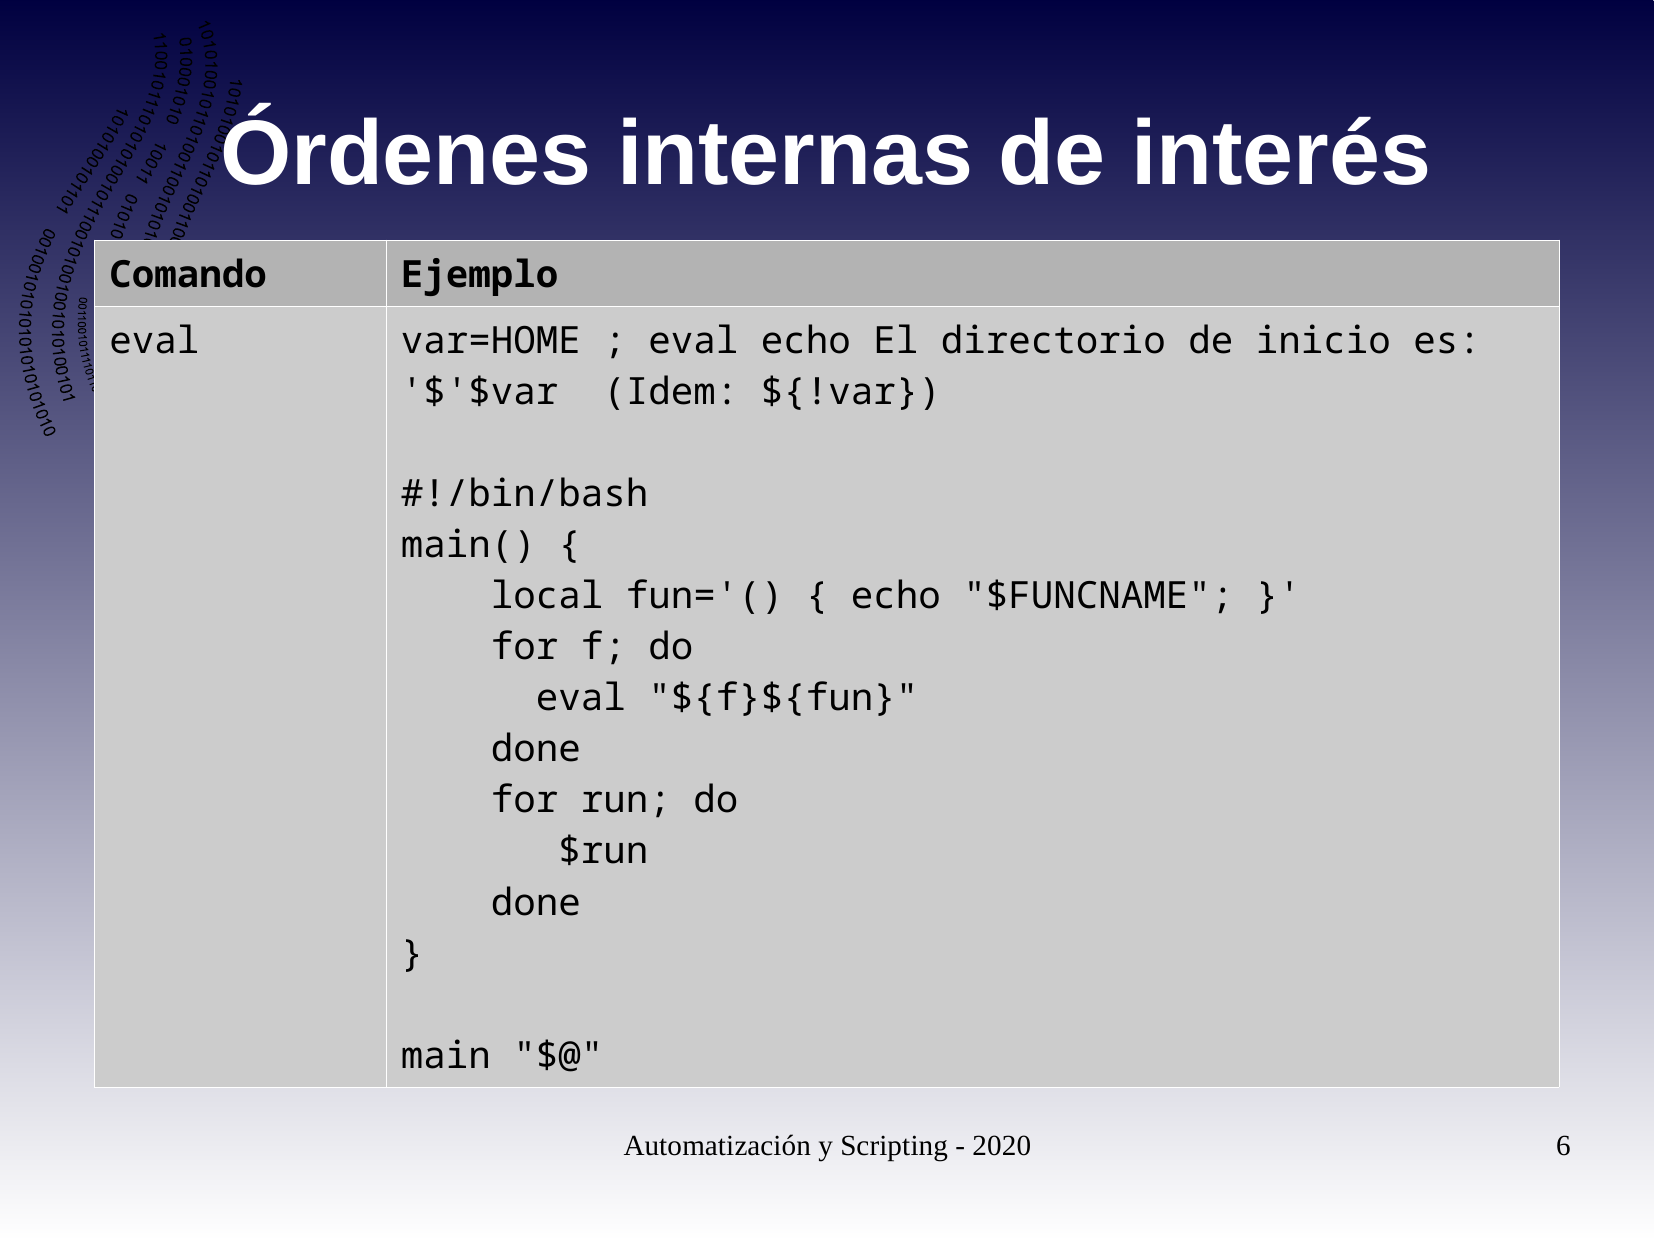

# Órdenes internas de interés
| Comando | Ejemplo |
| --- | --- |
| eval | var=HOME ; eval echo El directorio de inicio es: '$'$var (Idem: ${!var}) #!/bin/bash main() { local fun='() { echo "$FUNCNAME"; }' for f; do eval "${f}${fun}" done for run; do $run done } main "$@" |
Automatización y Scripting - 2020
6